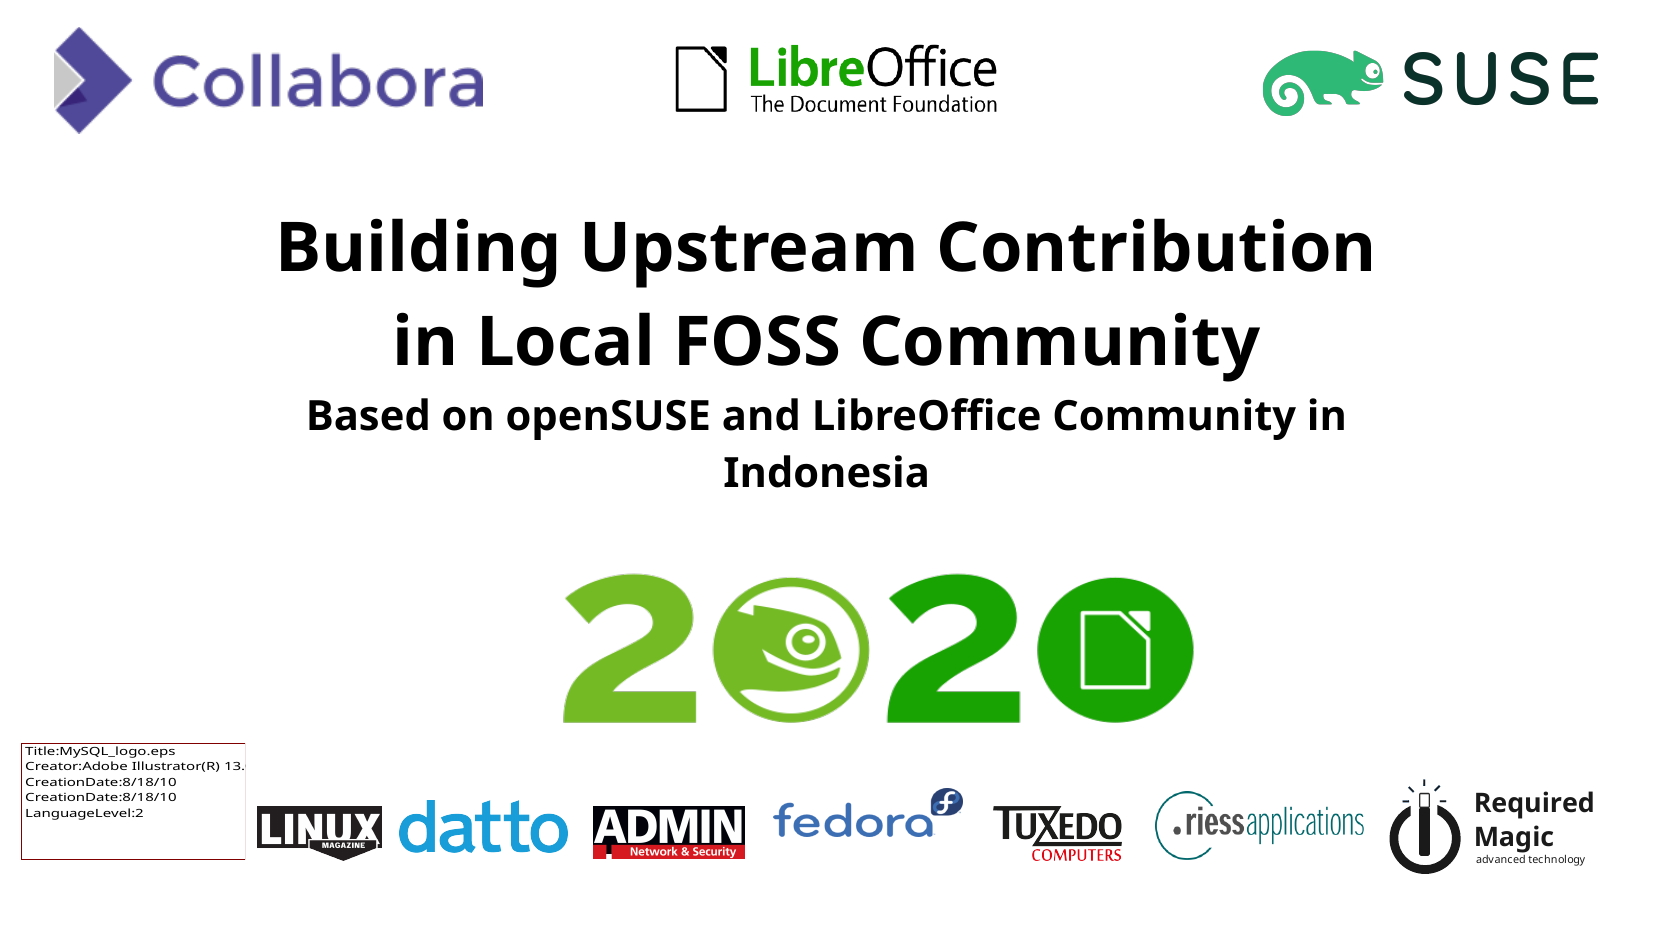

# Building Upstream Contribution in Local FOSS Community Based on openSUSE and LibreOffice Community in Indonesia